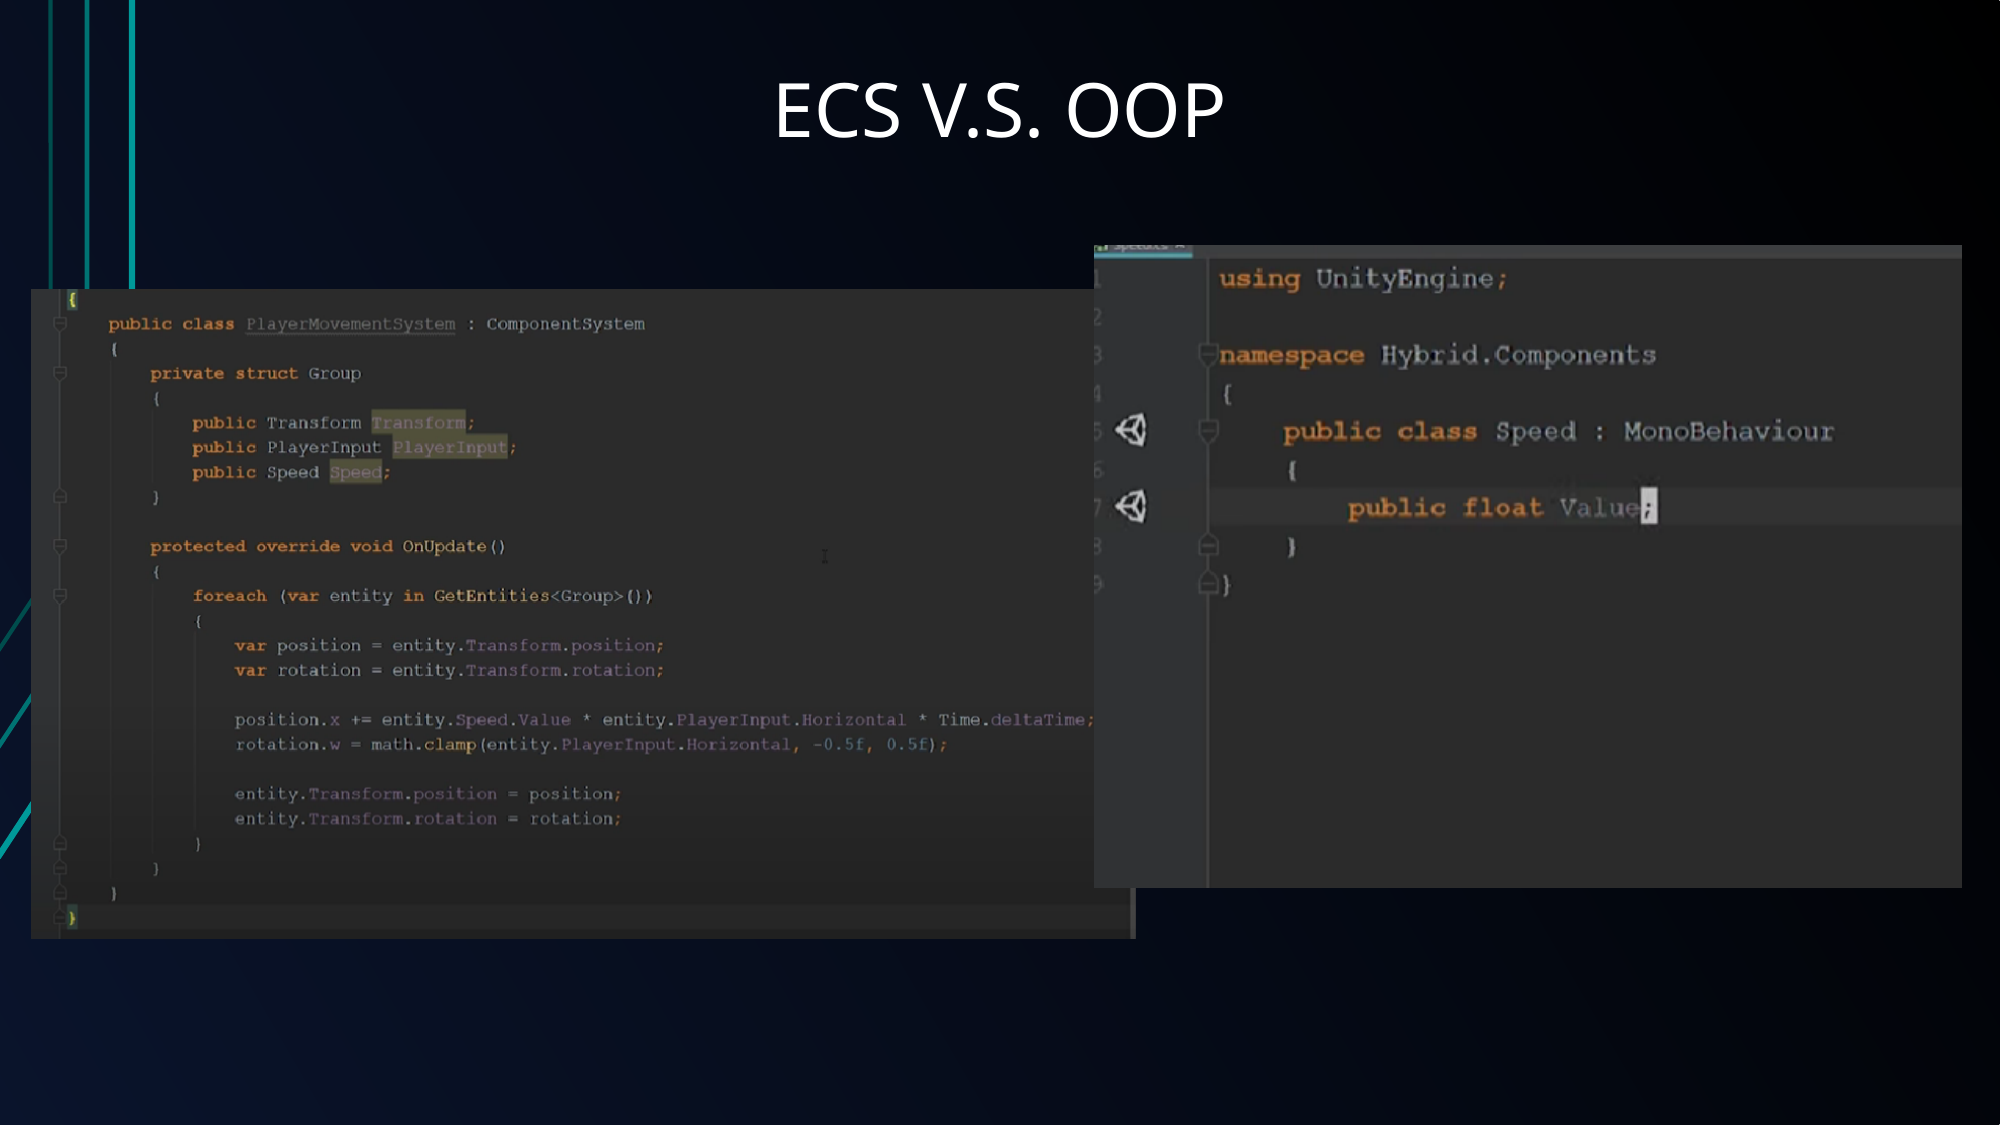

# ECS V.S. OOP
Komposition > Vererbung
OOP ermutigt zur Kapselung V.S. ECS ermutigt zu sichtbaren Daten
OOP verbindet Daten mit Verhalten V.S. ECS separiert Daten von Verhalten
OOP Objektinstanzen sind Single Static Type V.S.
ECS Entitäten können mehrere, dynamische veränderbare Components besitzen